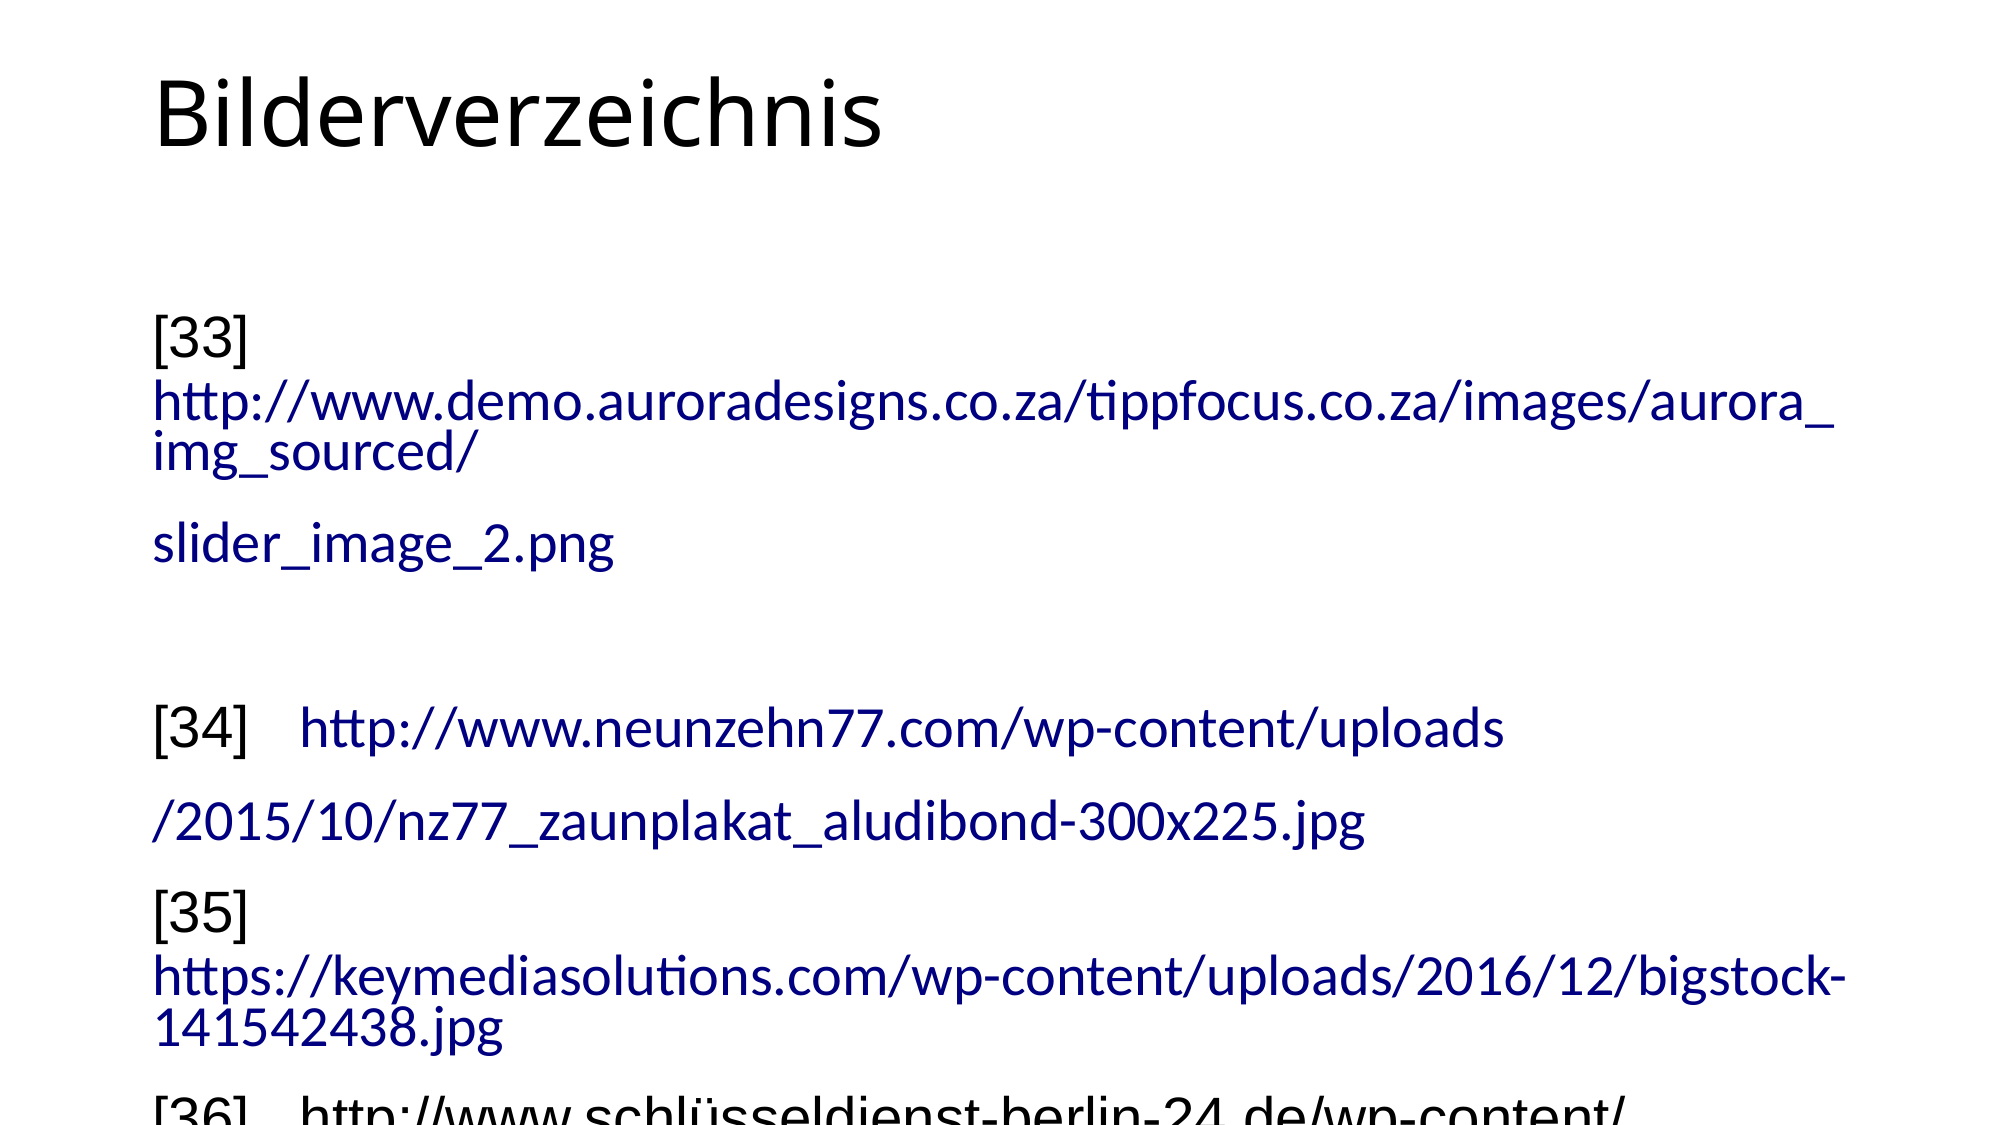

# Bilderverzeichnis
[33]	http://www.demo.auroradesigns.co.za/tippfocus.co.za/images/aurora_img_sourced/
slider_image_2.png
[34]	http://www.neunzehn77.com/wp-content/uploads
/2015/10/nz77_zaunplakat_aludibond-300x225.jpg
[35]	https://keymediasolutions.com/wp-content/uploads/2016/12/bigstock-141542438.jpg
[36]	http://www.schlüsseldienst-berlin-24.de/wp-content/uploads/2015/10/fragend-	300x274.jpg